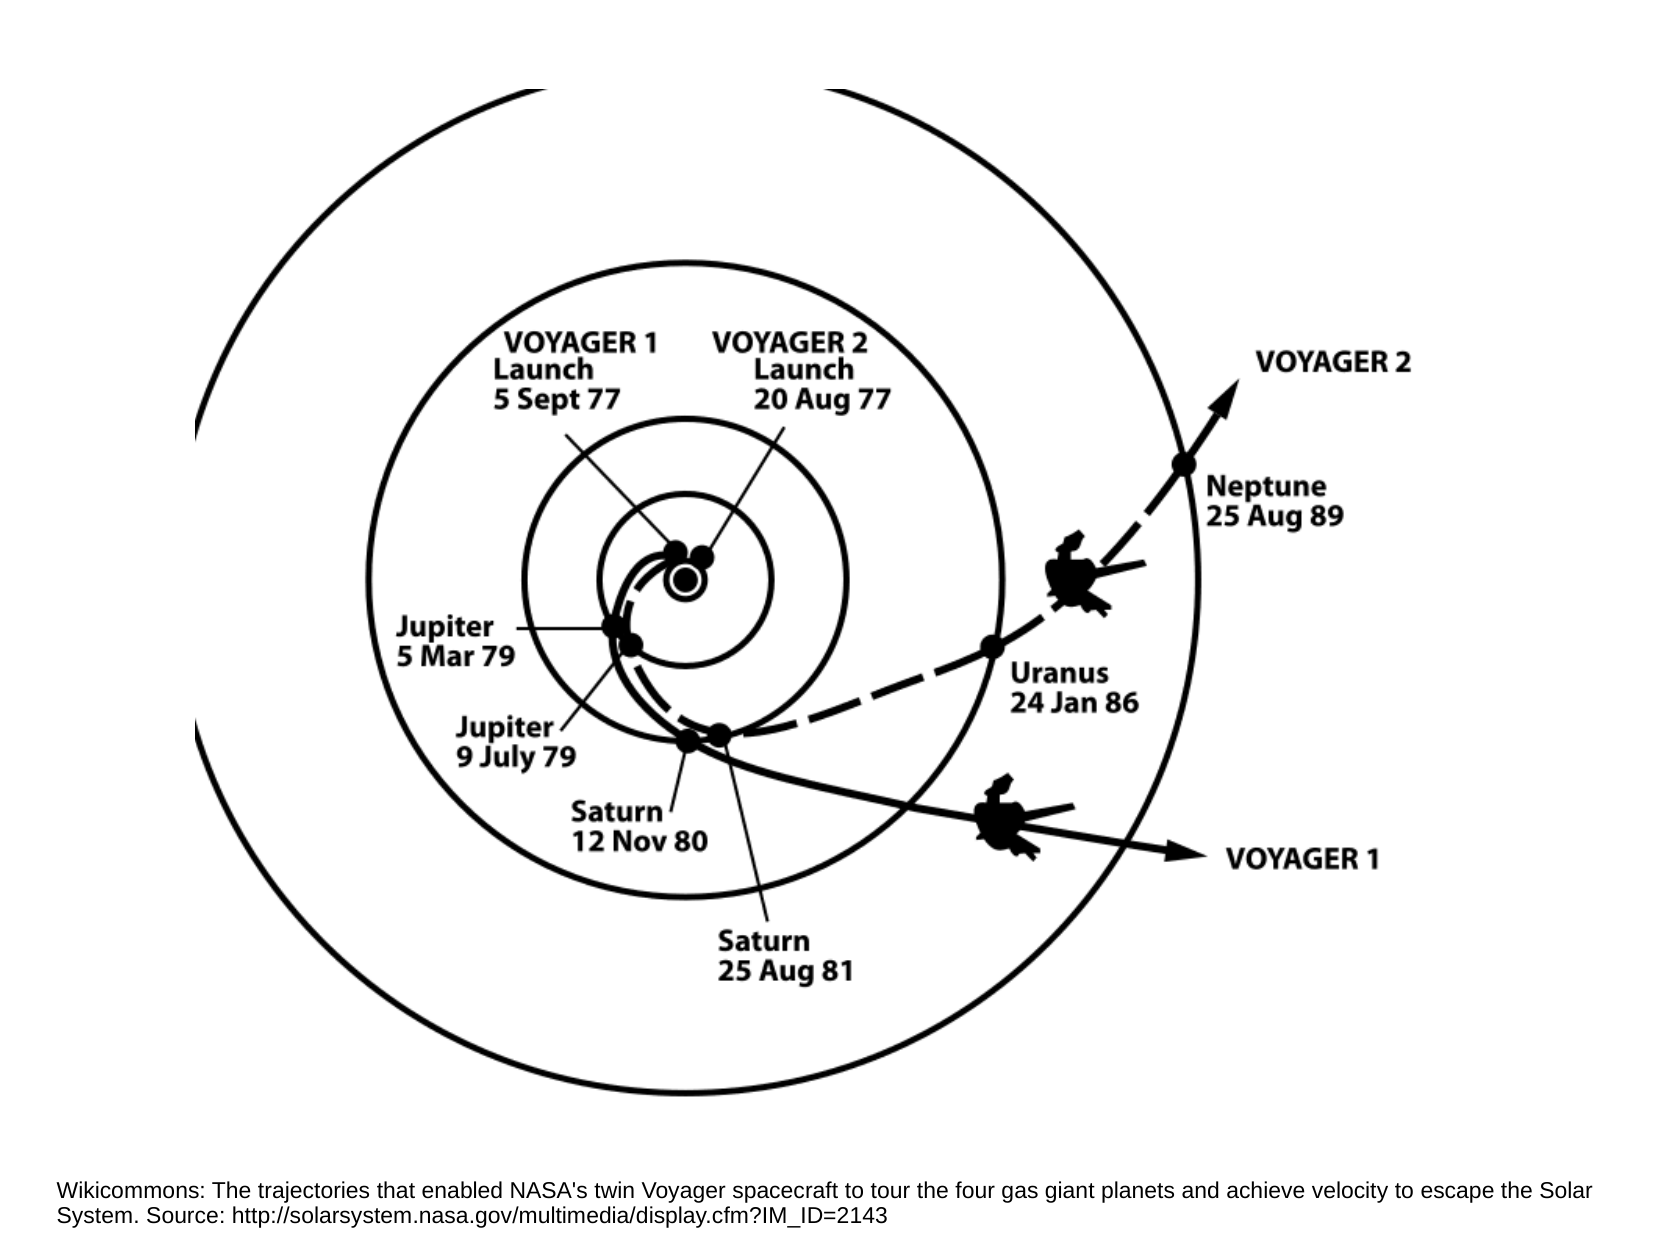

Wikicommons: The trajectories that enabled NASA's twin Voyager spacecraft to tour the four gas giant planets and achieve velocity to escape the Solar System. Source: http://solarsystem.nasa.gov/multimedia/display.cfm?IM_ID=2143